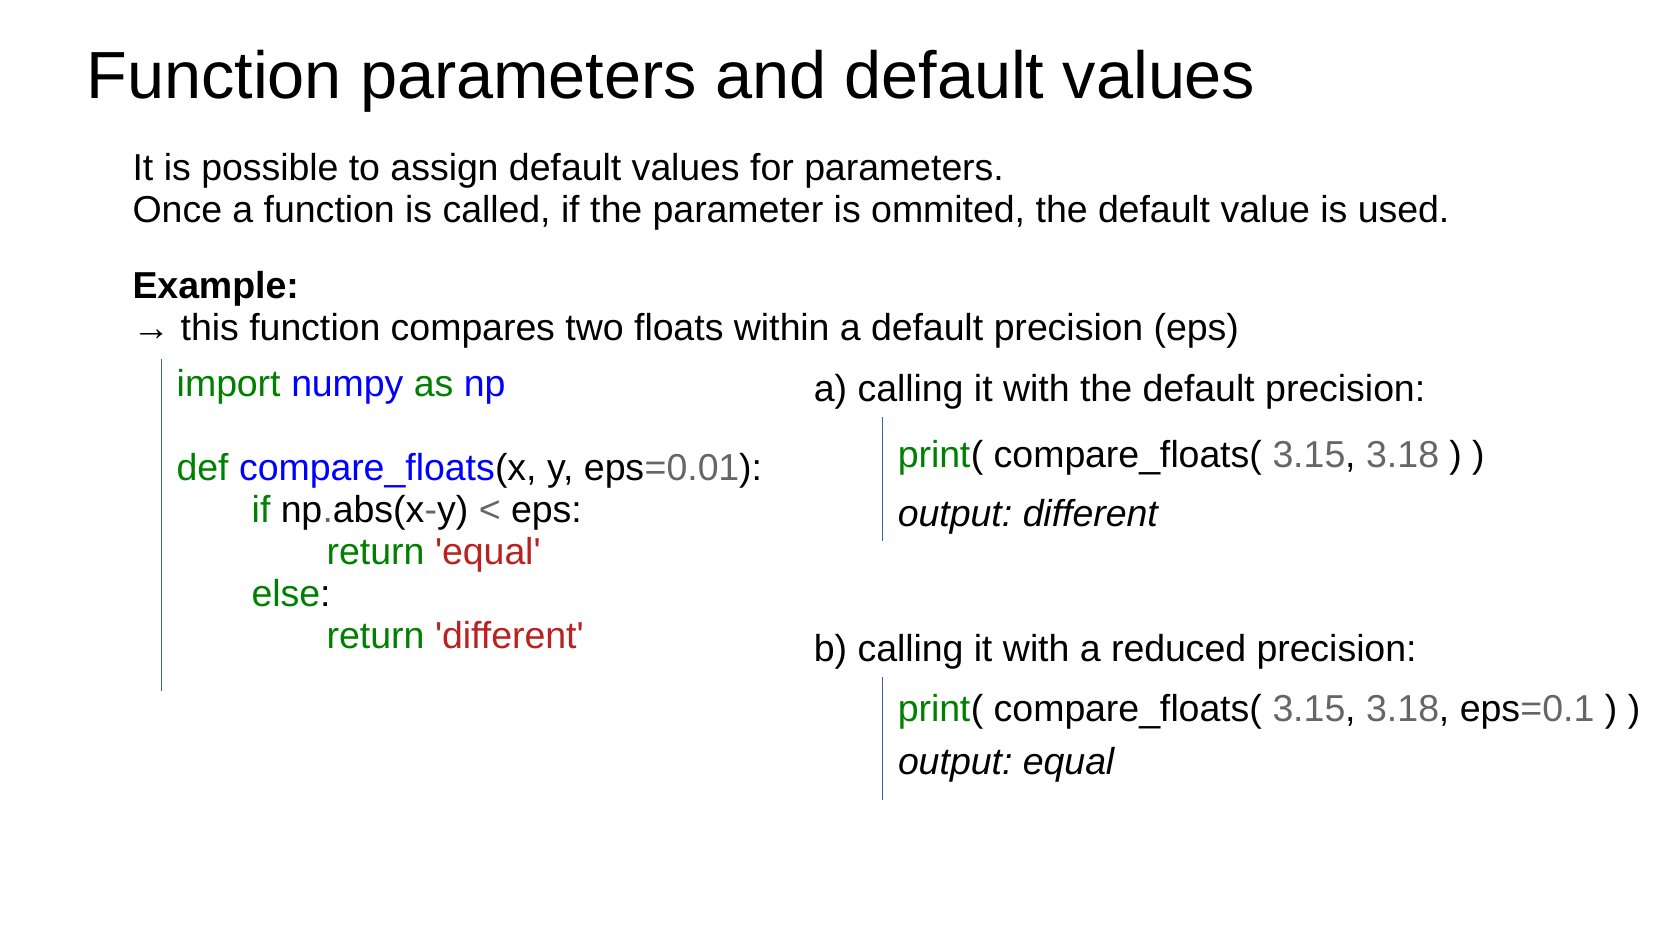

Function parameters and default values
It is possible to assign default values for parameters.
Once a function is called, if the parameter is ommited, the default value is used.
Example:
→ this function compares two floats within a default precision (eps)
import numpy as np
def compare_floats(x, y, eps=0.01):
	if np.abs(x-y) < eps:
		return 'equal'
	else:
		return 'different'
a) calling it with the default precision:
print( compare_floats( 3.15, 3.18 ) )
output: different
b) calling it with a reduced precision:
print( compare_floats( 3.15, 3.18, eps=0.1 ) )
output: equal